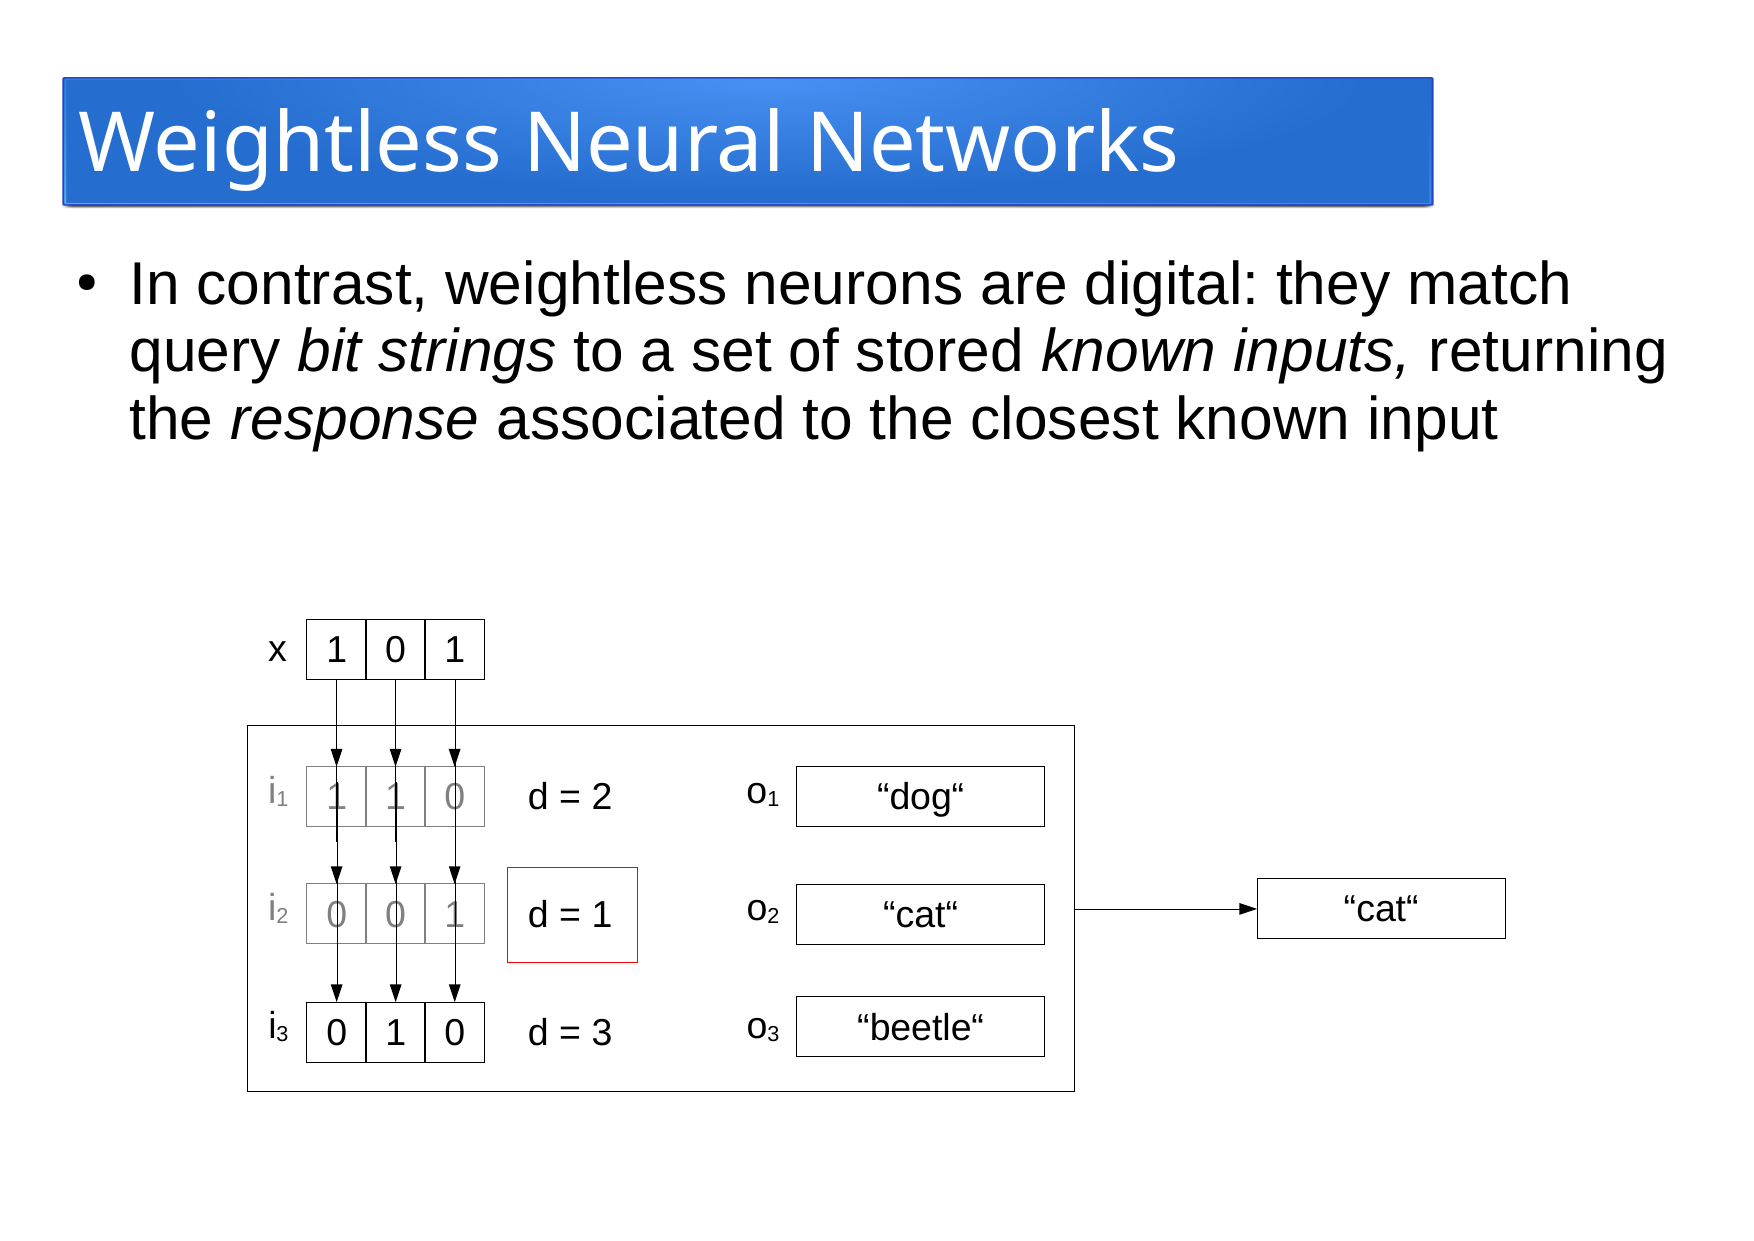

# Weightless Neural Networks
In contrast, weightless neurons are digital: they match query bit strings to a set of stored known inputs, returning the response associated to the closest known input
0
1
1
x
i1
o1
“dog“
1
1
0
d = 2
“cat“
i2
o2
0
0
1
“cat“
d = 1
“beetle“
i3
o3
0
1
0
d = 3